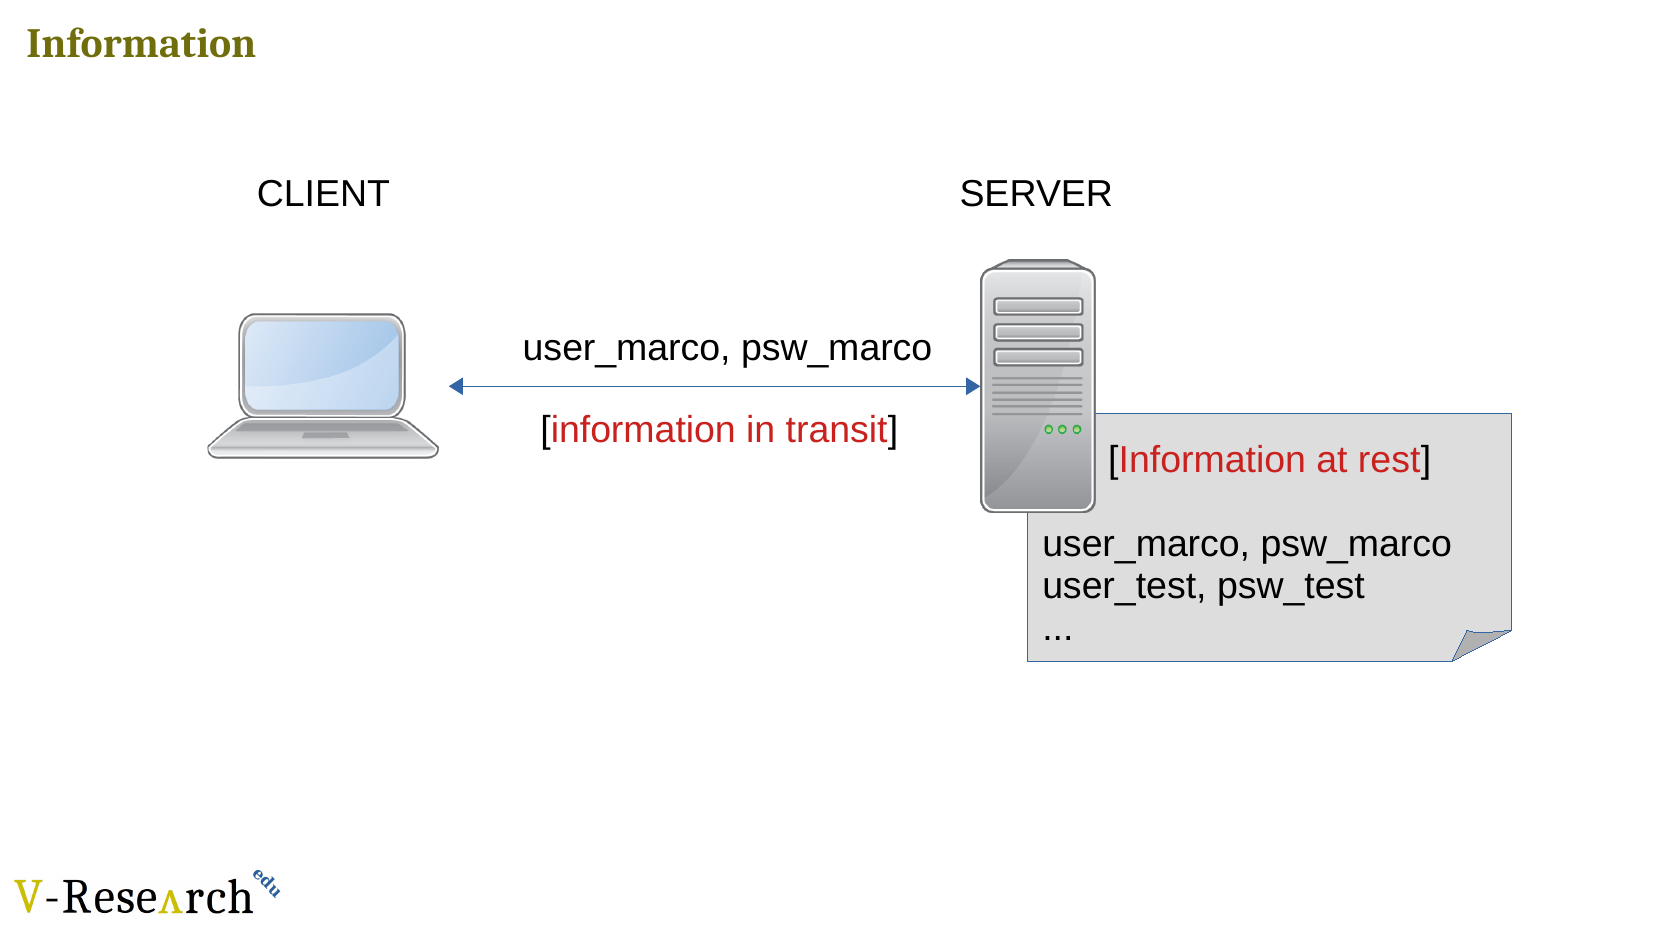

Information
CLIENT
SERVER
user_marco, psw_marco
[information in transit]
[Information at rest]
user_marco, psw_marco
user_test, psw_test
...
edu